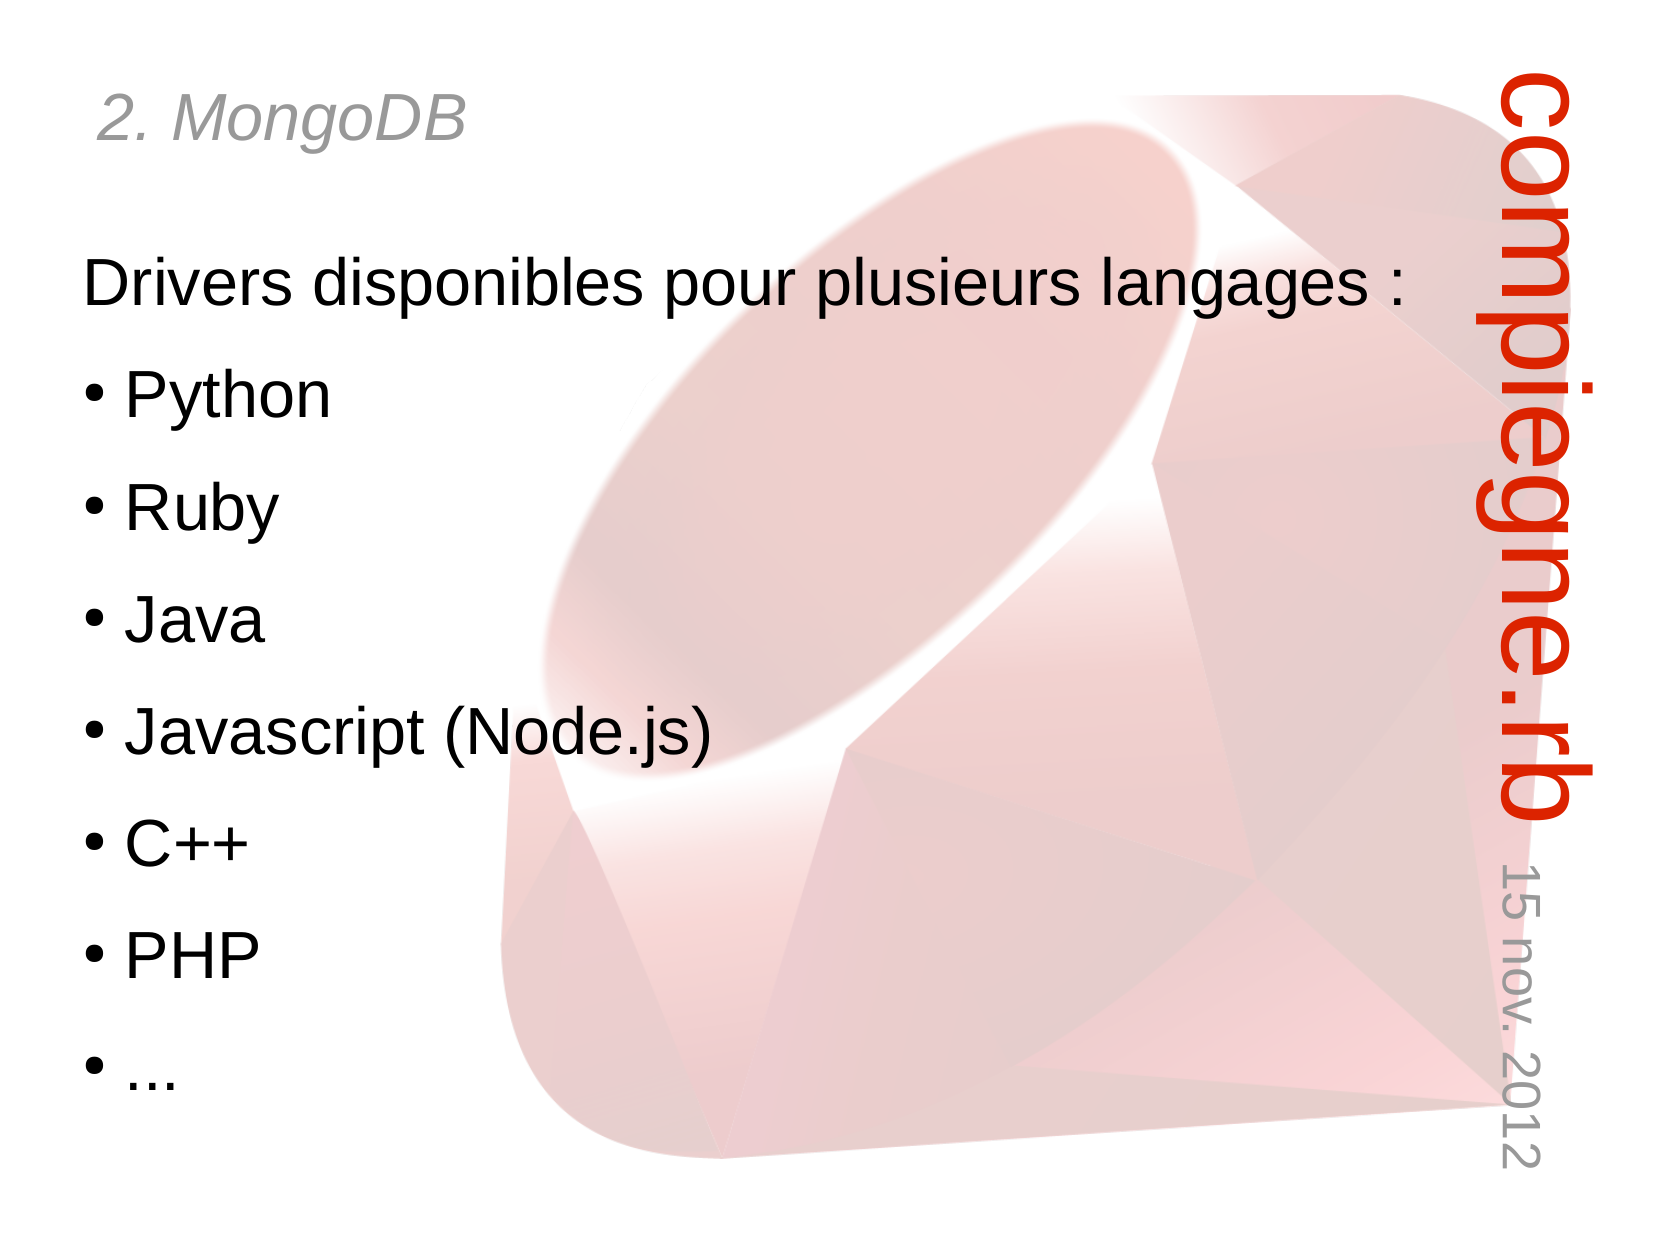

2. MongoDB
Drivers disponibles pour plusieurs langages :
 Python
 Ruby
 Java
 Javascript (Node.js)
 C++
 PHP
 ...
# compiegne.rb 15 nov. 2012